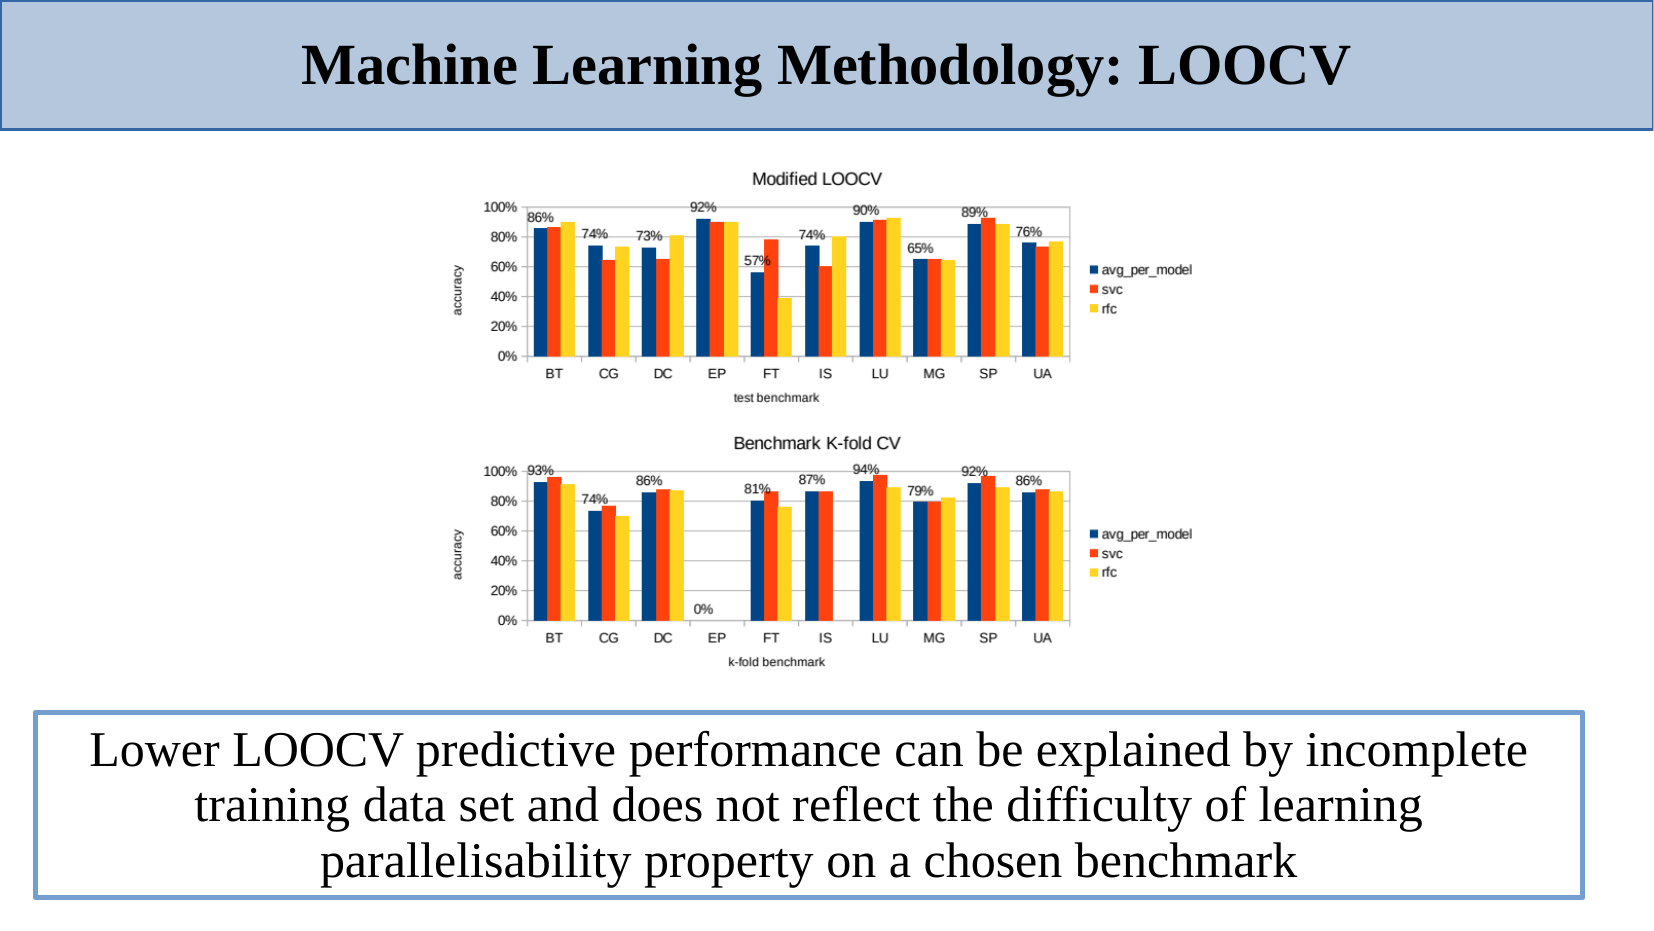

# Machine Learning Methodology: LOOCV
Lower LOOCV predictive performance can be explained by incomplete training data set and does not reflect the difficulty of learning parallelisability property on a chosen benchmark